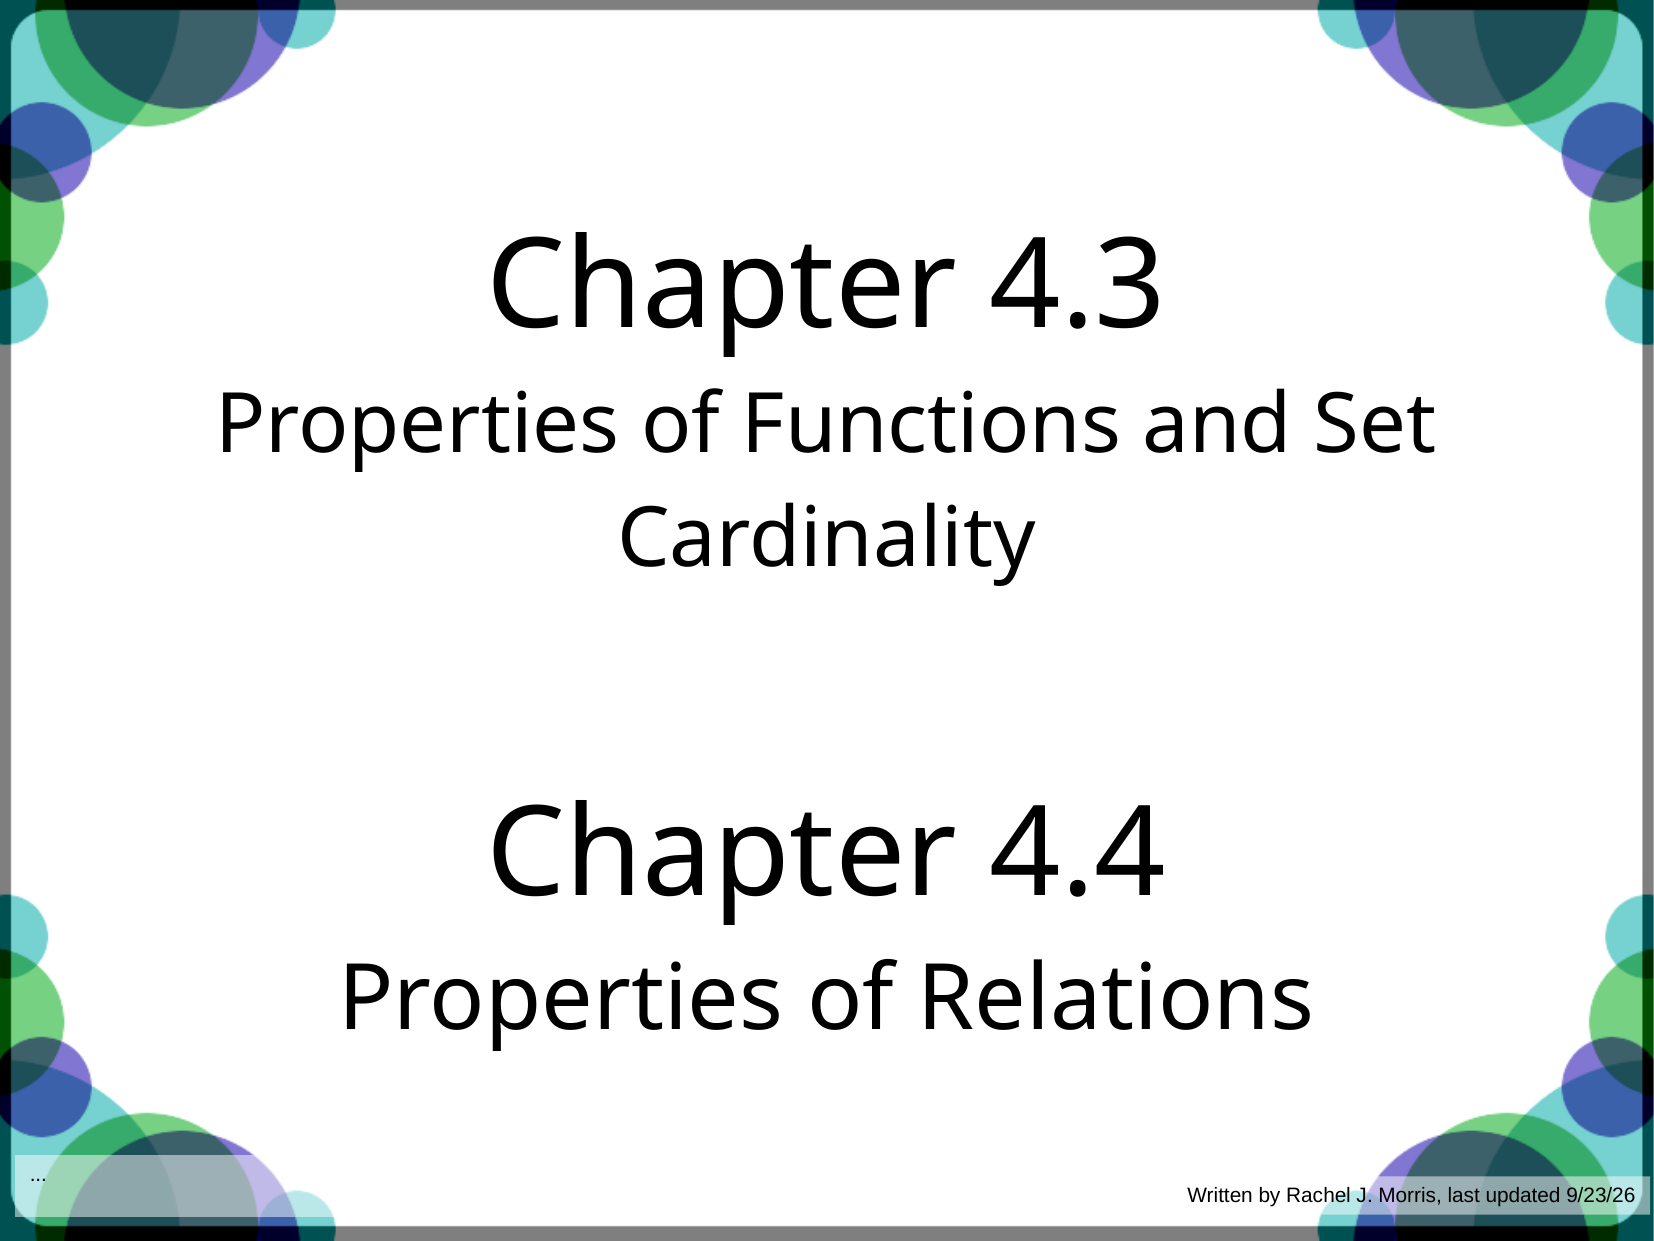

# Chapter 4.3 Properties of Functions and Set Cardinality Chapter 4.4 Properties of Relations
...
Written by Rachel J. Morris, last updated